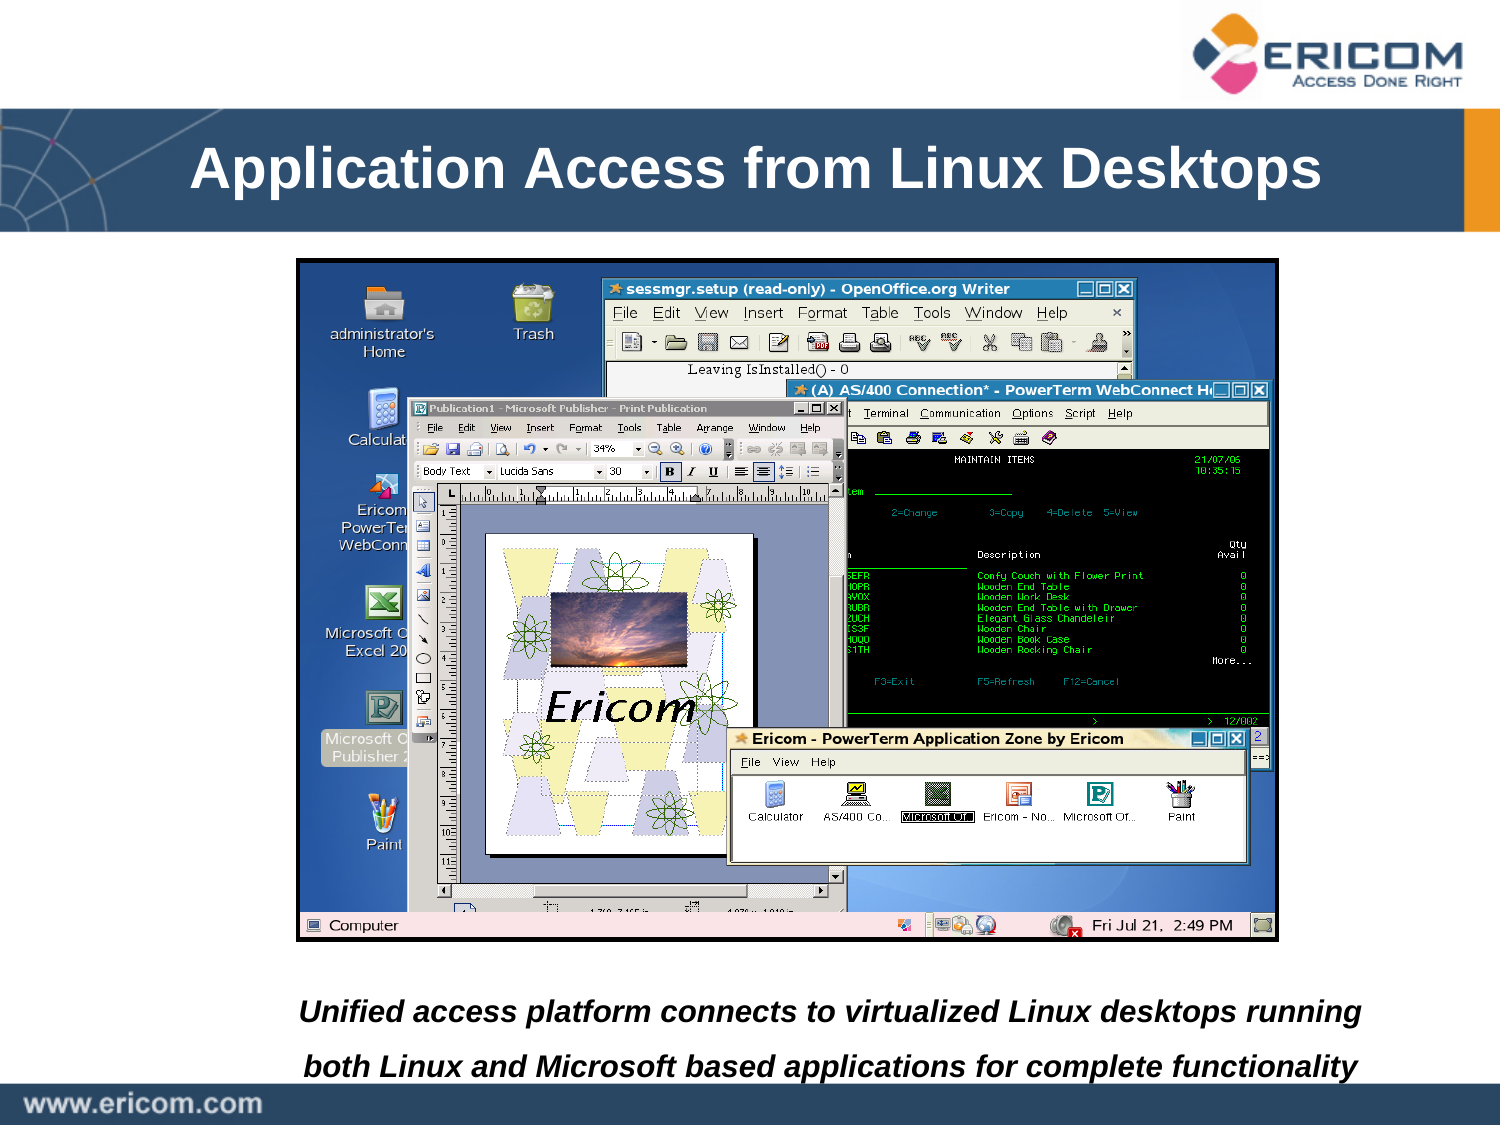

# Application Access from Linux Desktops
Unified access platform connects to virtualized Linux desktops running both Linux and Microsoft based applications for complete functionality